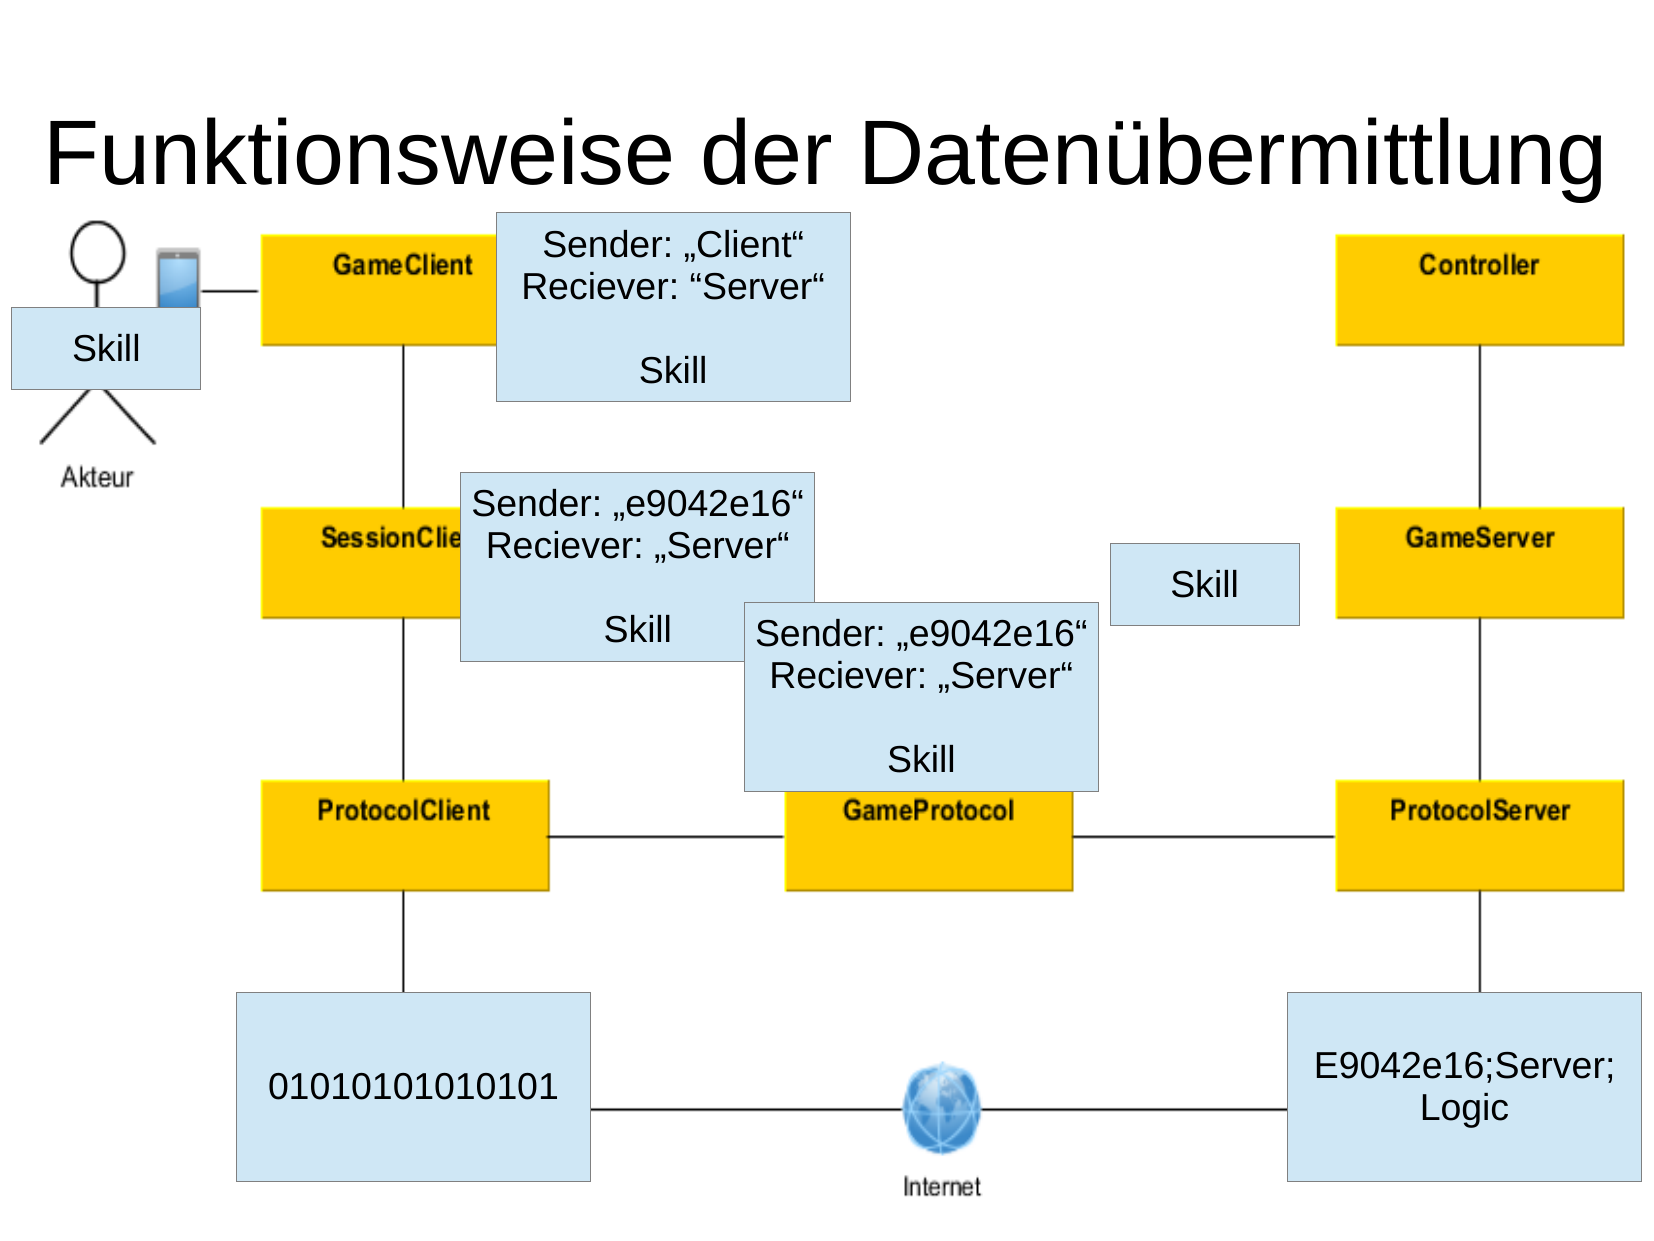

# Funktionsweise der Datenübermittlung
Sender: „Client“
Reciever: “Server“
Sender: „Client“
Reciever: “Server“
Skill
Skill
Sender: „e9042e16“
Reciever: „Server“
Skill
Skill
E9042e16;Server;
Logic
Sender: „e9042e16“
Reciever: „Server“
Skill
01010101010101
E9042e16;Server;
Logic